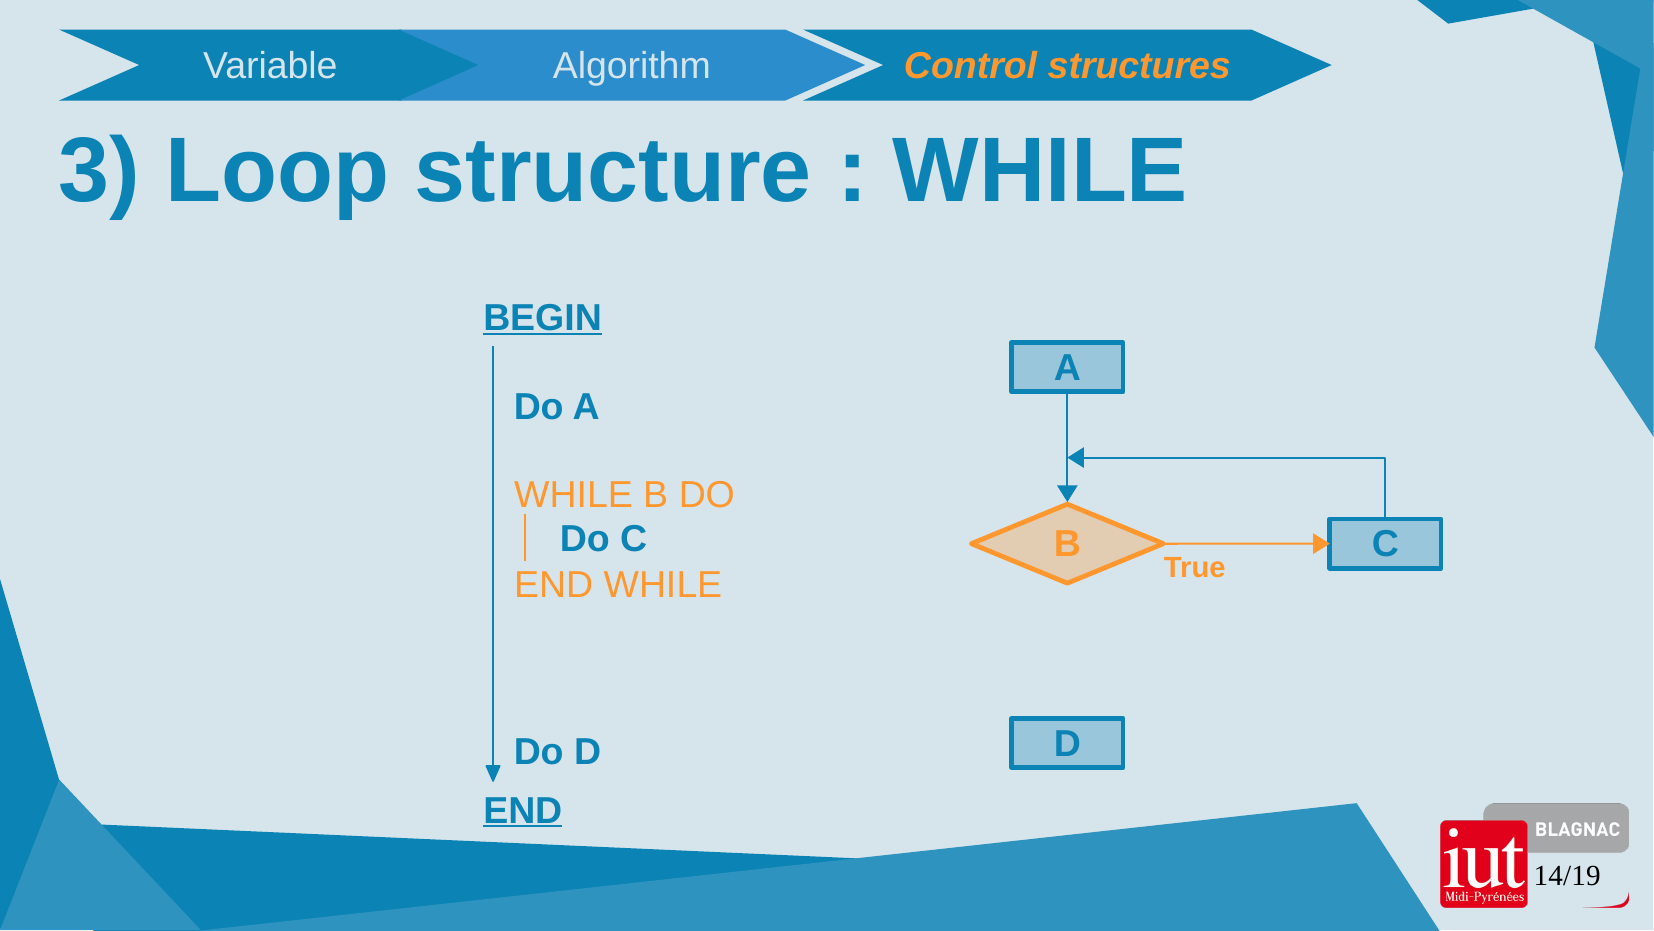

Variable
Algorithm
Control structures
# 3) Loop structure : WHILE
BEGIN
END
A
D
Do A
Do D
WHILE B DO
END WHILE
Do C
B
C
True
14